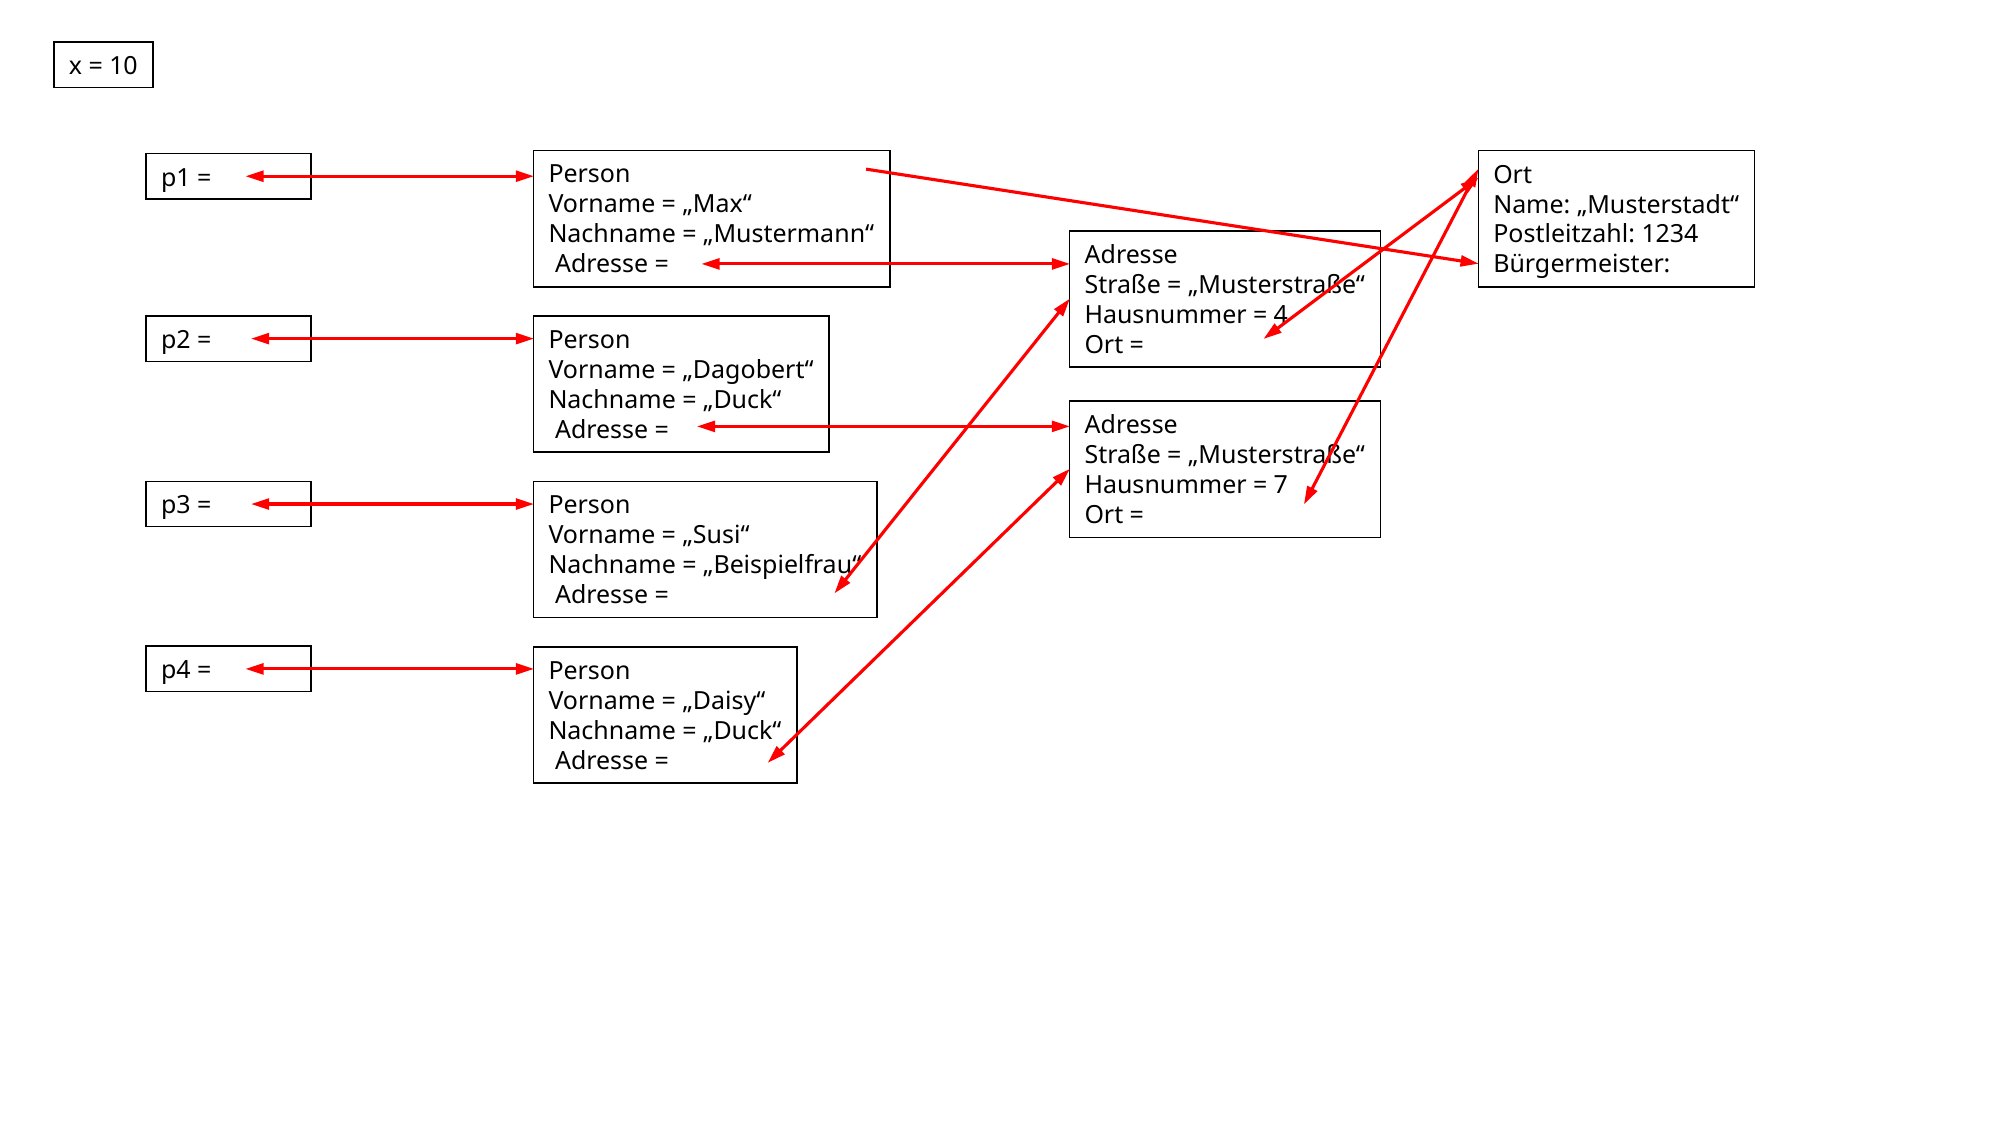

x = 10
Person
Vorname = „Max“
Nachname = „Mustermann“
 Adresse =
Ort
Name: „Musterstadt“
Postleitzahl: 1234
Bürgermeister:
p1 =
Adresse
Straße = „Musterstraße“
Hausnummer = 4
Ort =
p2 =
Person
Vorname = „Dagobert“
Nachname = „Duck“
 Adresse =
Adresse
Straße = „Musterstraße“
Hausnummer = 7
Ort =
p3 =
Person
Vorname = „Susi“
Nachname = „Beispielfrau“
 Adresse =
p4 =
Person
Vorname = „Daisy“
Nachname = „Duck“
 Adresse =